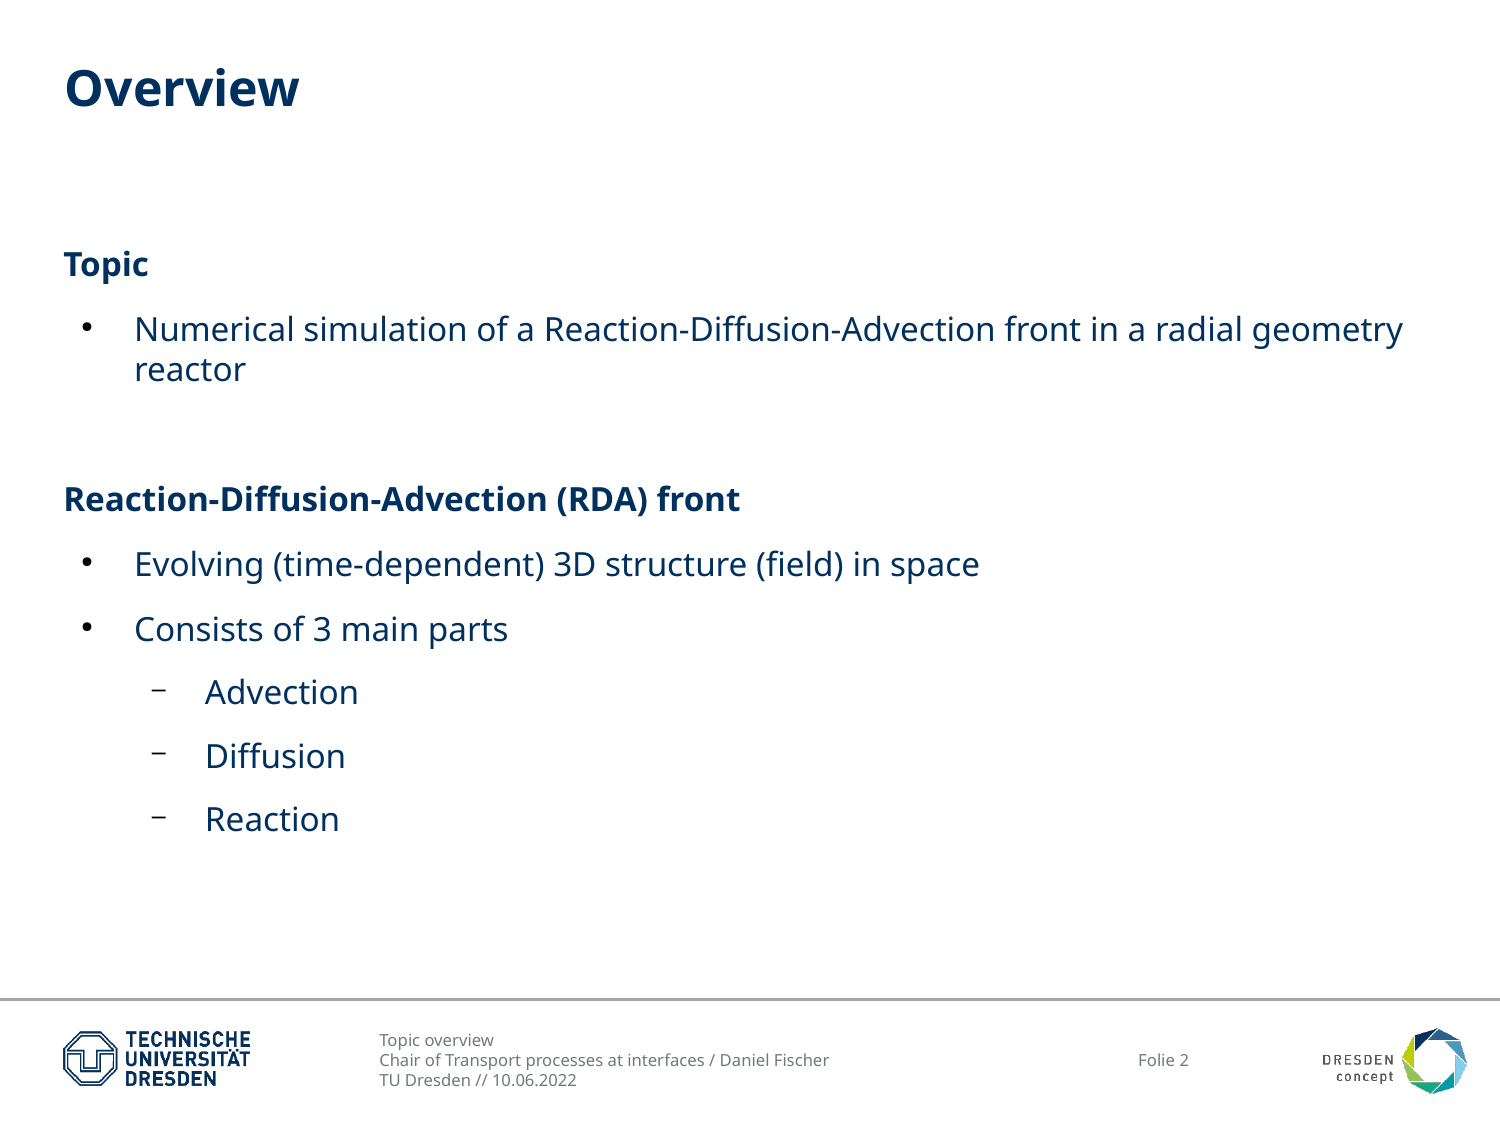

# Overview
Topic
Numerical simulation of a Reaction-Diffusion-Advection front in a radial geometry reactor
Reaction-Diffusion-Advection (RDA) front
Evolving (time-dependent) 3D structure (field) in space
Consists of 3 main parts
Advection
Diffusion
Reaction